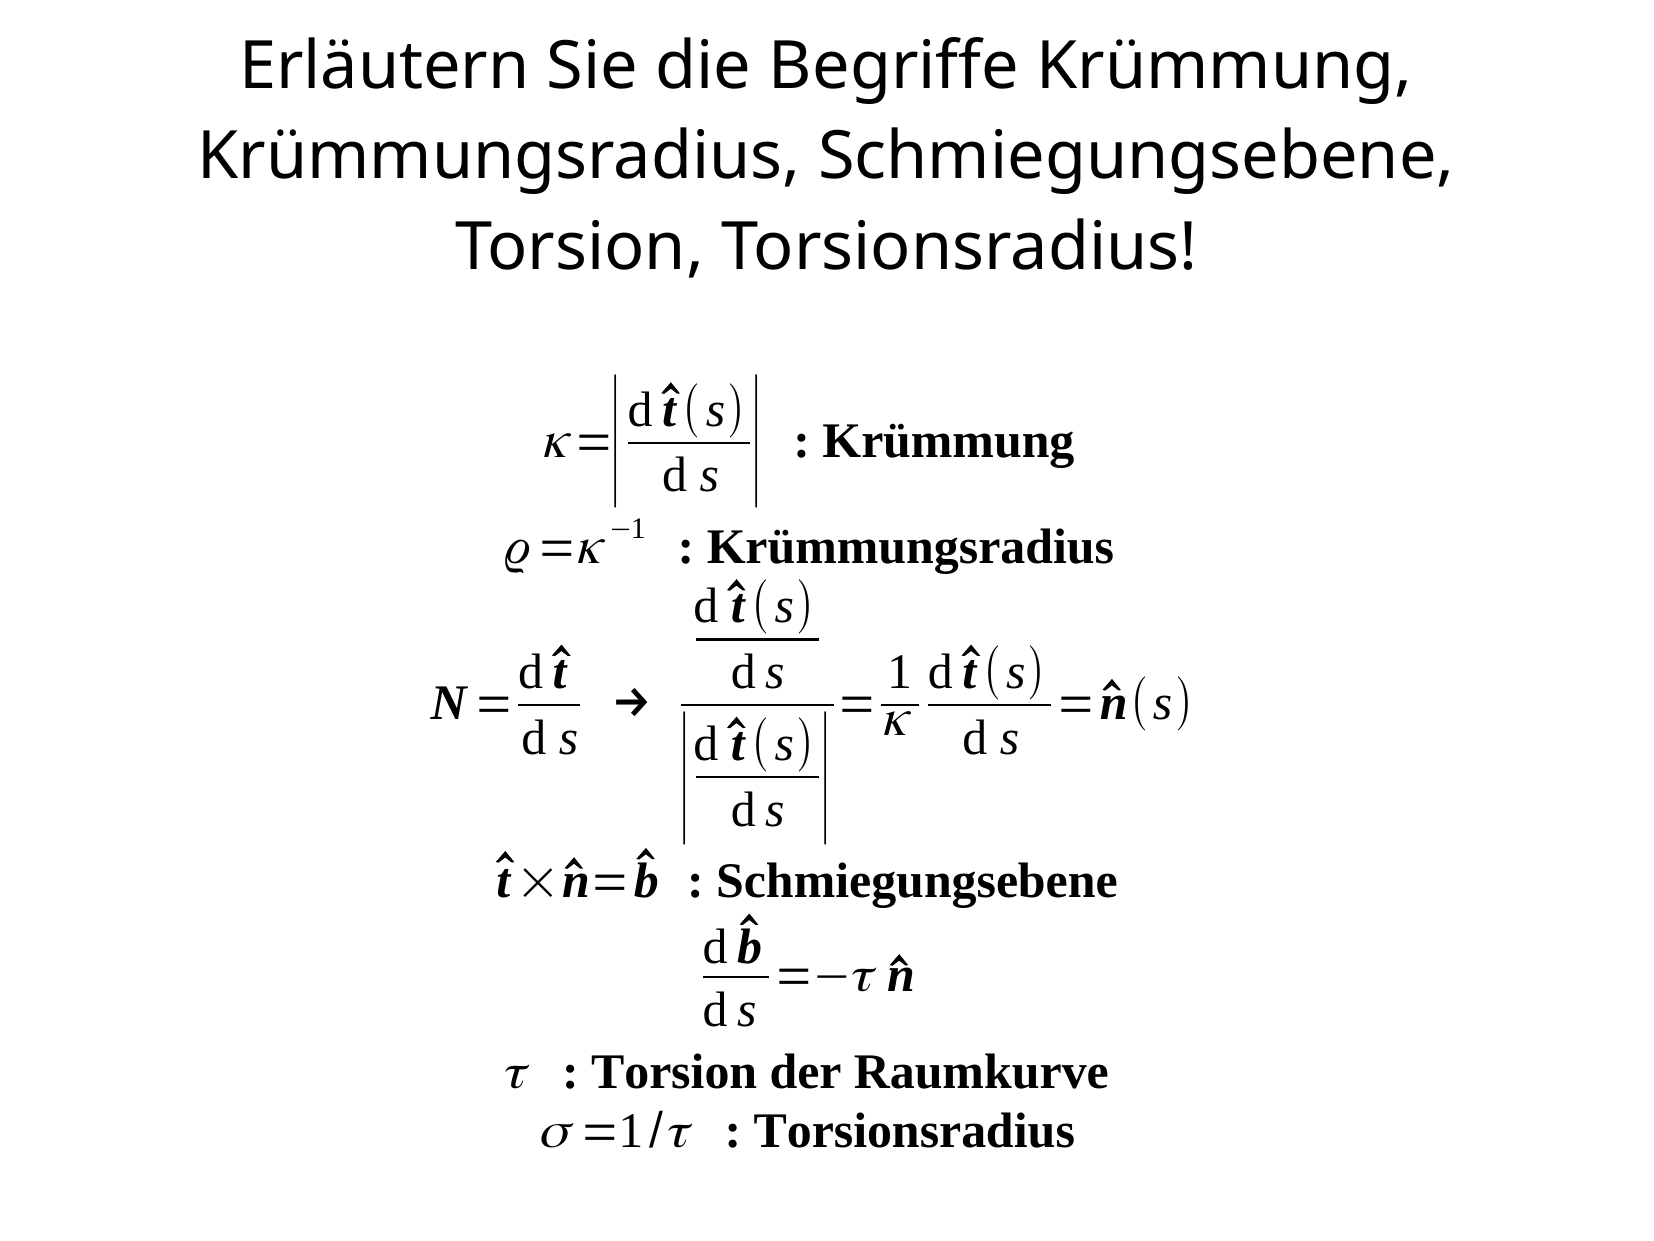

# Erläutern Sie die Begriffe Krümmung, Krümmungsradius, Schmiegungsebene, Torsion, Torsionsradius!